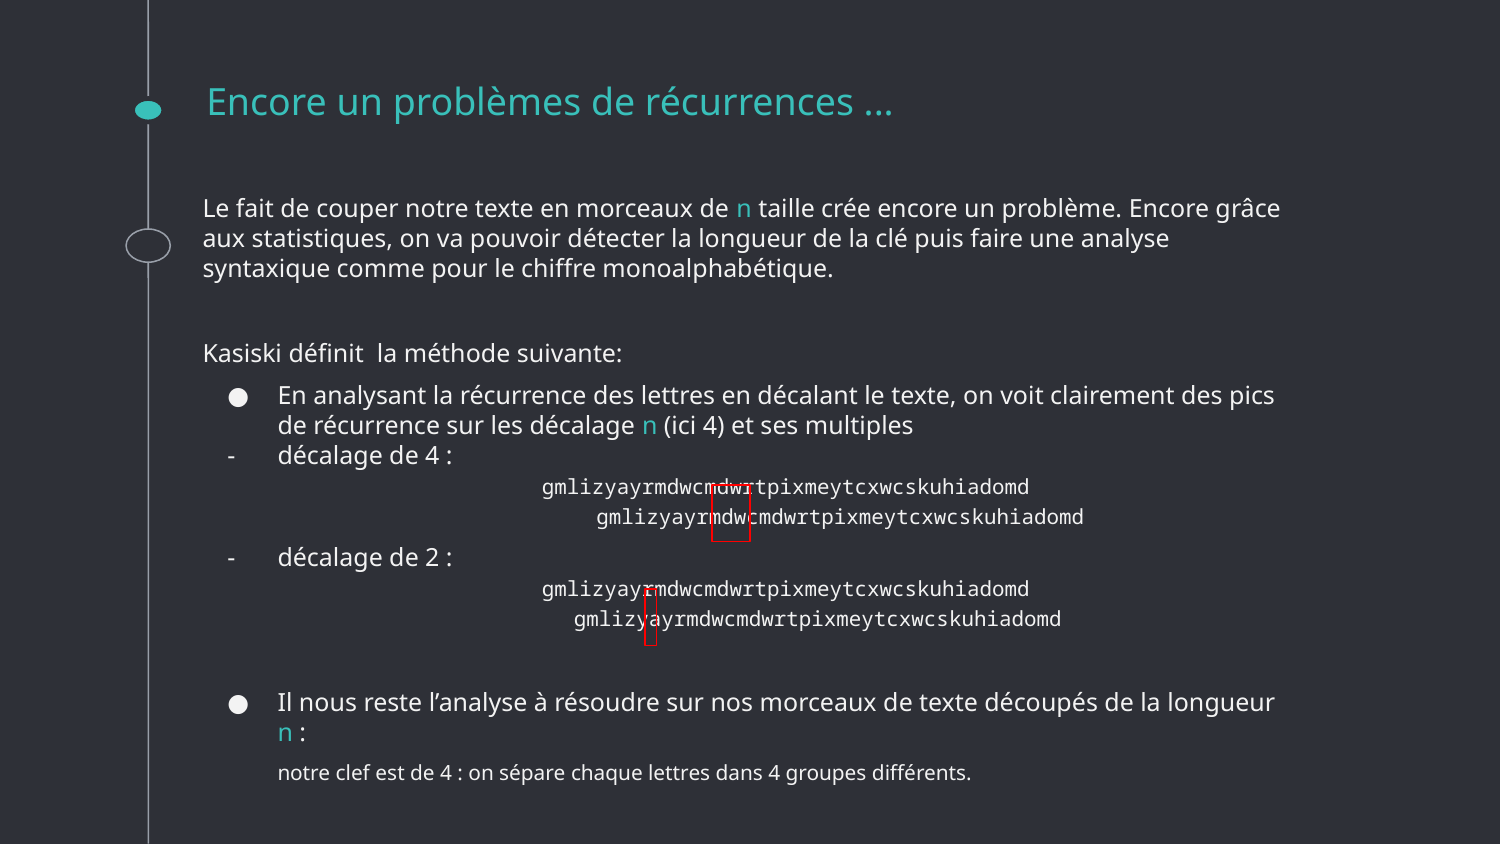

# Encore un problèmes de récurrences ...
Le fait de couper notre texte en morceaux de n taille crée encore un problème. Encore grâce aux statistiques, on va pouvoir détecter la longueur de la clé puis faire une analyse syntaxique comme pour le chiffre monoalphabétique.
Kasiski définit la méthode suivante:
En analysant la récurrence des lettres en décalant le texte, on voit clairement des pics de récurrence sur les décalage n (ici 4) et ses multiples
décalage de 4 :
 gmlizyayrmdwcmdwrtpixmeytcxwcskuhiadomd
 gmlizyayrmdwcmdwrtpixmeytcxwcskuhiadomd
décalage de 2 :
 gmlizyayrmdwcmdwrtpixmeytcxwcskuhiadomd
 gmlizyayrmdwcmdwrtpixmeytcxwcskuhiadomd
Il nous reste l’analyse à résoudre sur nos morceaux de texte découpés de la longueur n :
notre clef est de 4 : on sépare chaque lettres dans 4 groupes différents.